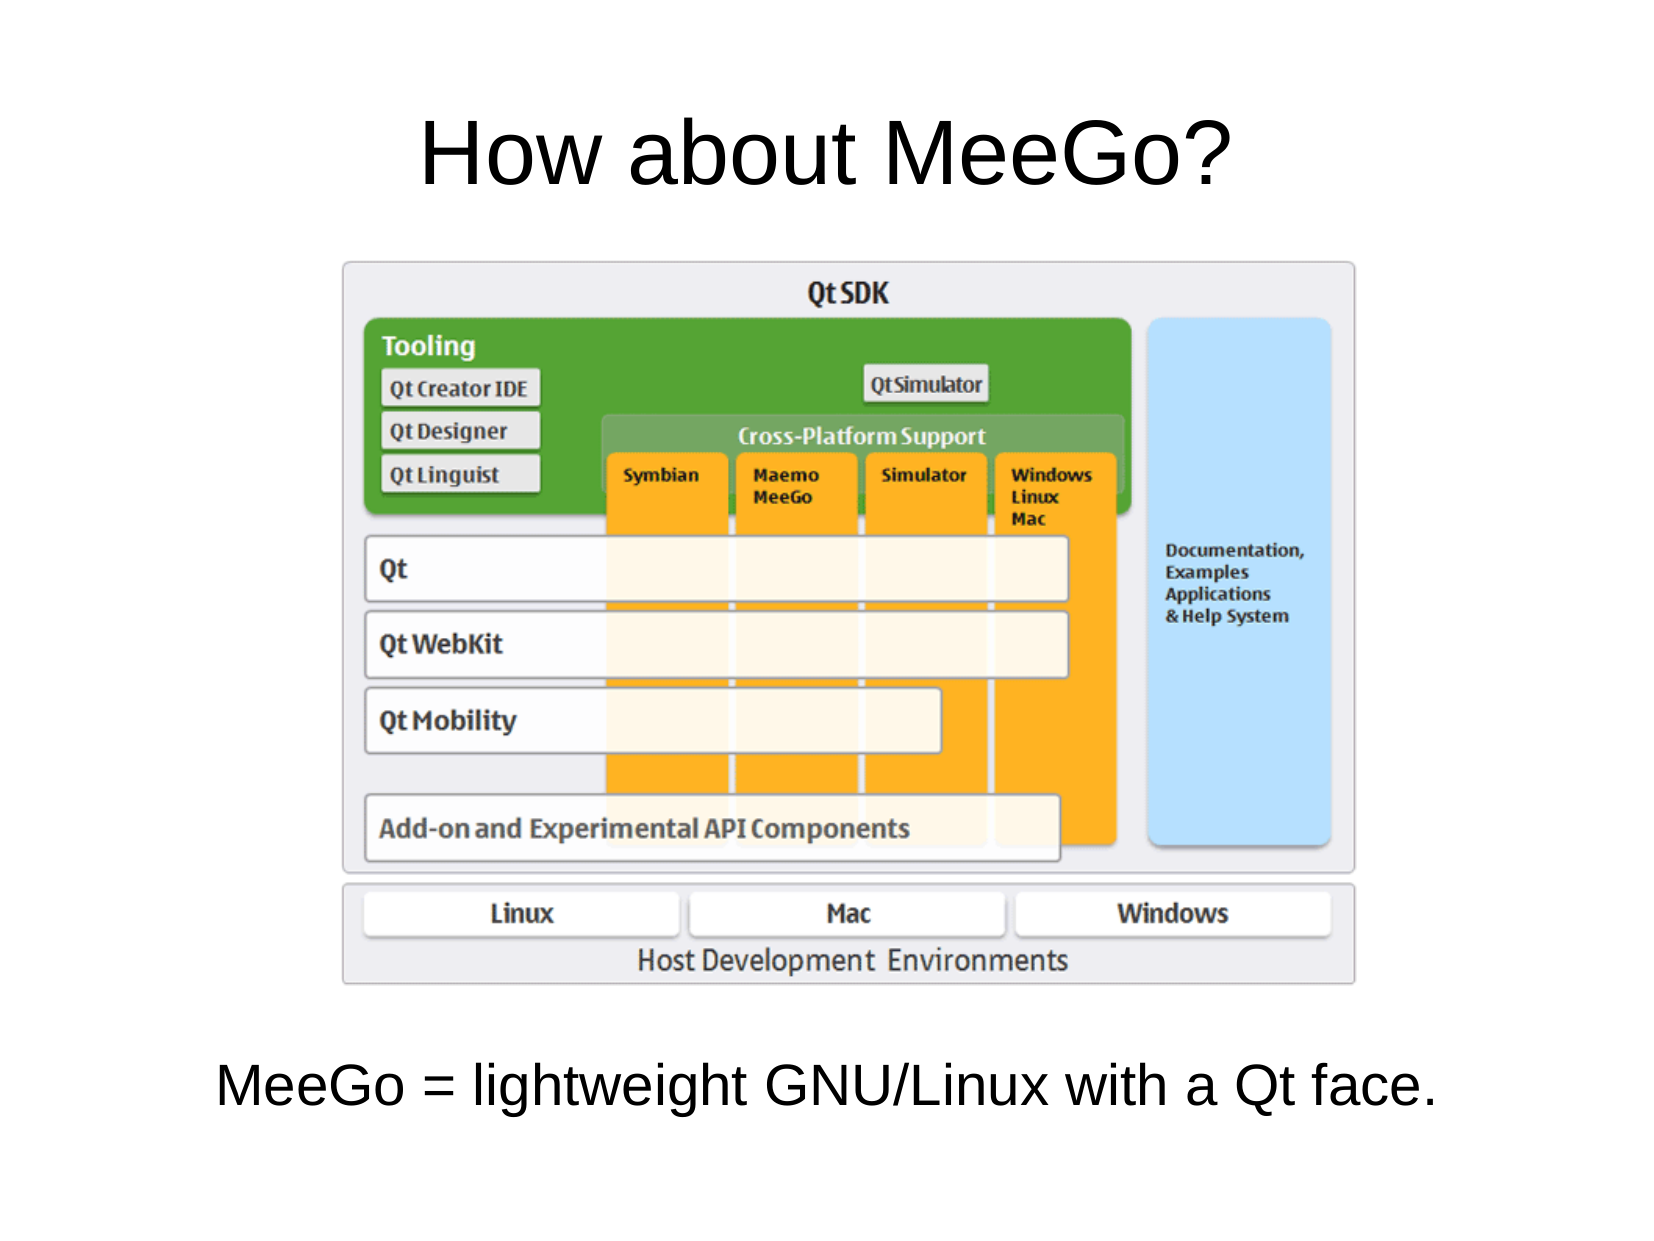

# How about MeeGo?
MeeGo = lightweight GNU/Linux with a Qt face.